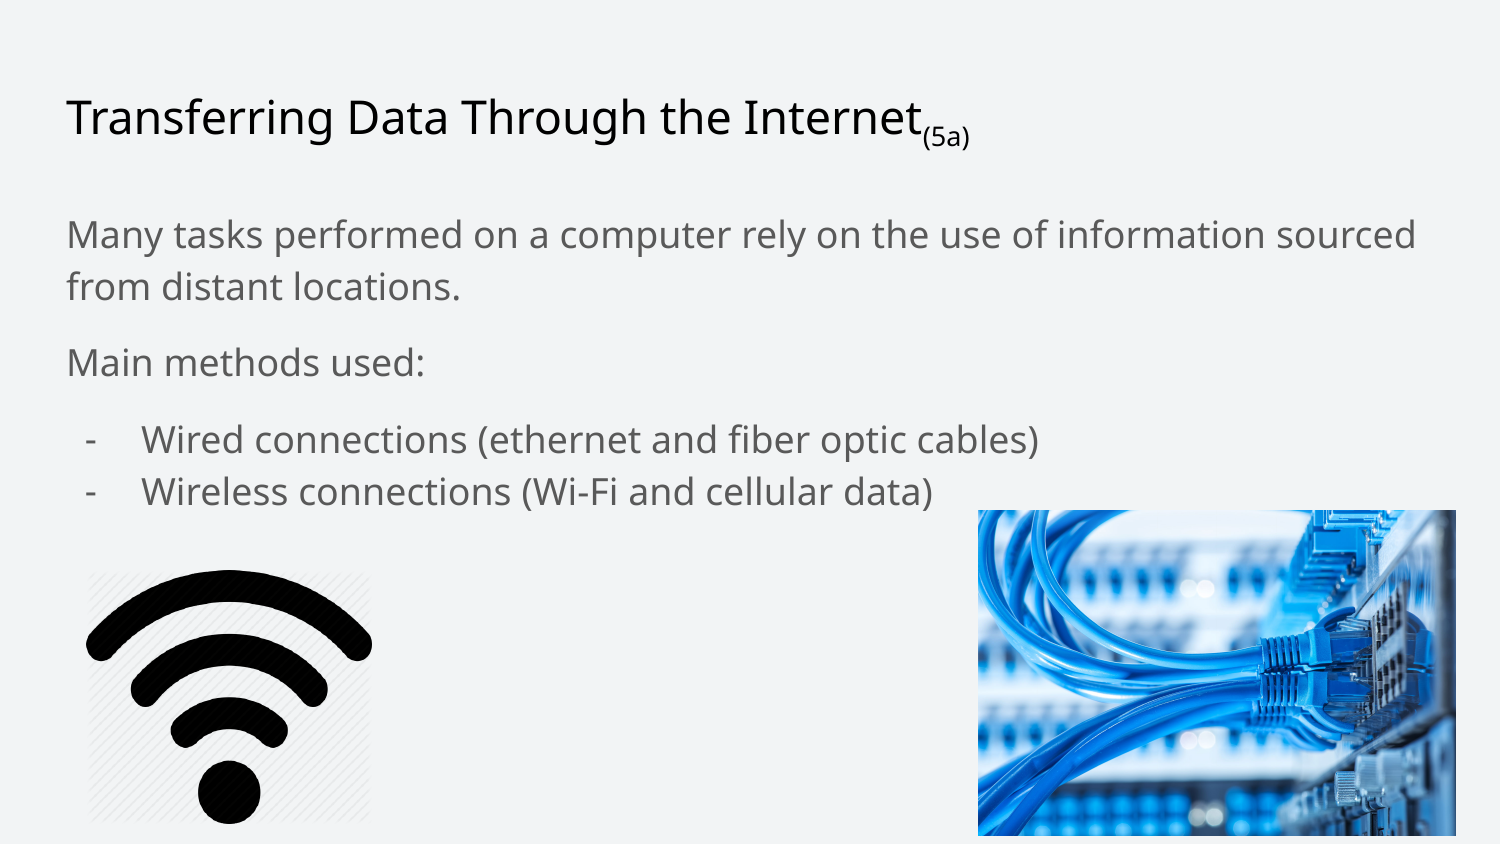

# Transferring Data Through the Internet(5a)
Many tasks performed on a computer rely on the use of information sourced from distant locations.
Main methods used:
Wired connections (ethernet and fiber optic cables)
Wireless connections (Wi-Fi and cellular data)